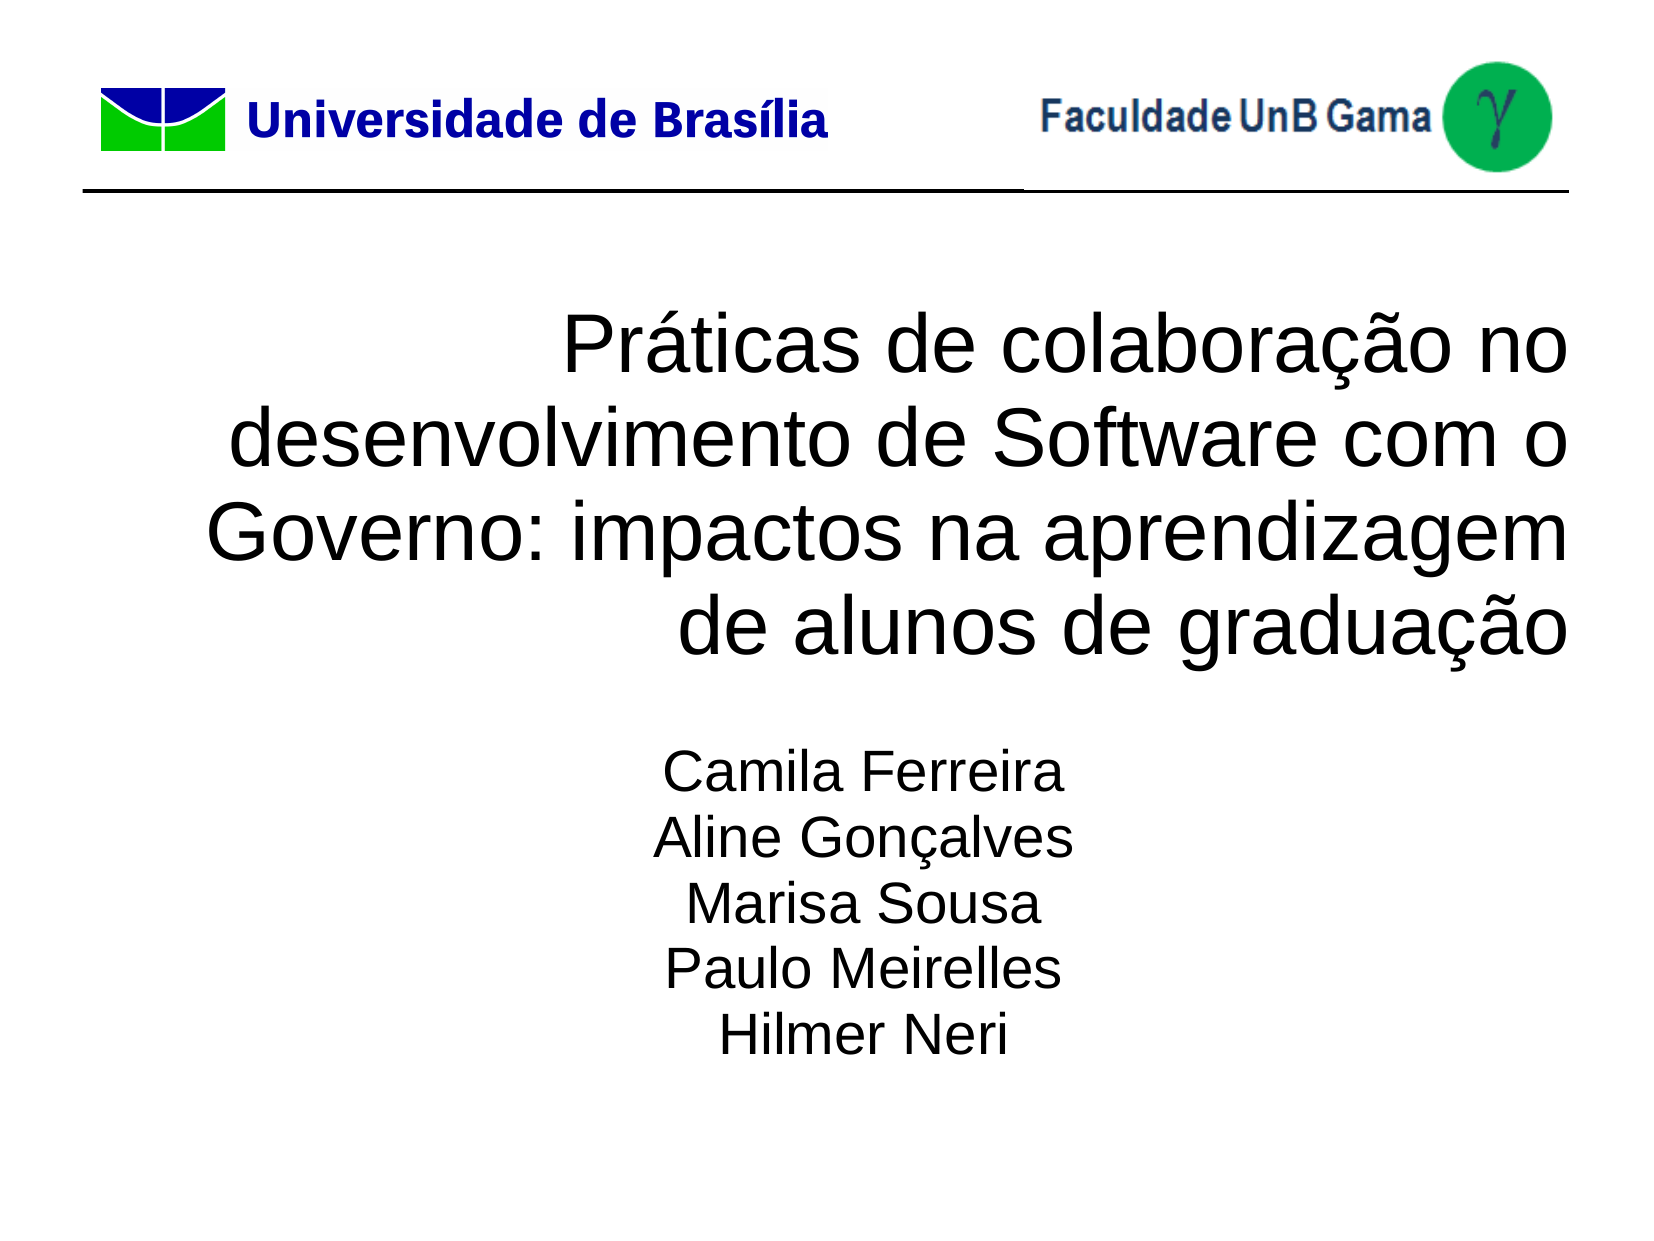

#
Práticas de colaboração no desenvolvimento de Software com o Governo: impactos na aprendizagem de alunos de graduação
Camila Ferreira
Aline Gonçalves
Marisa Sousa
Paulo Meirelles
Hilmer Neri